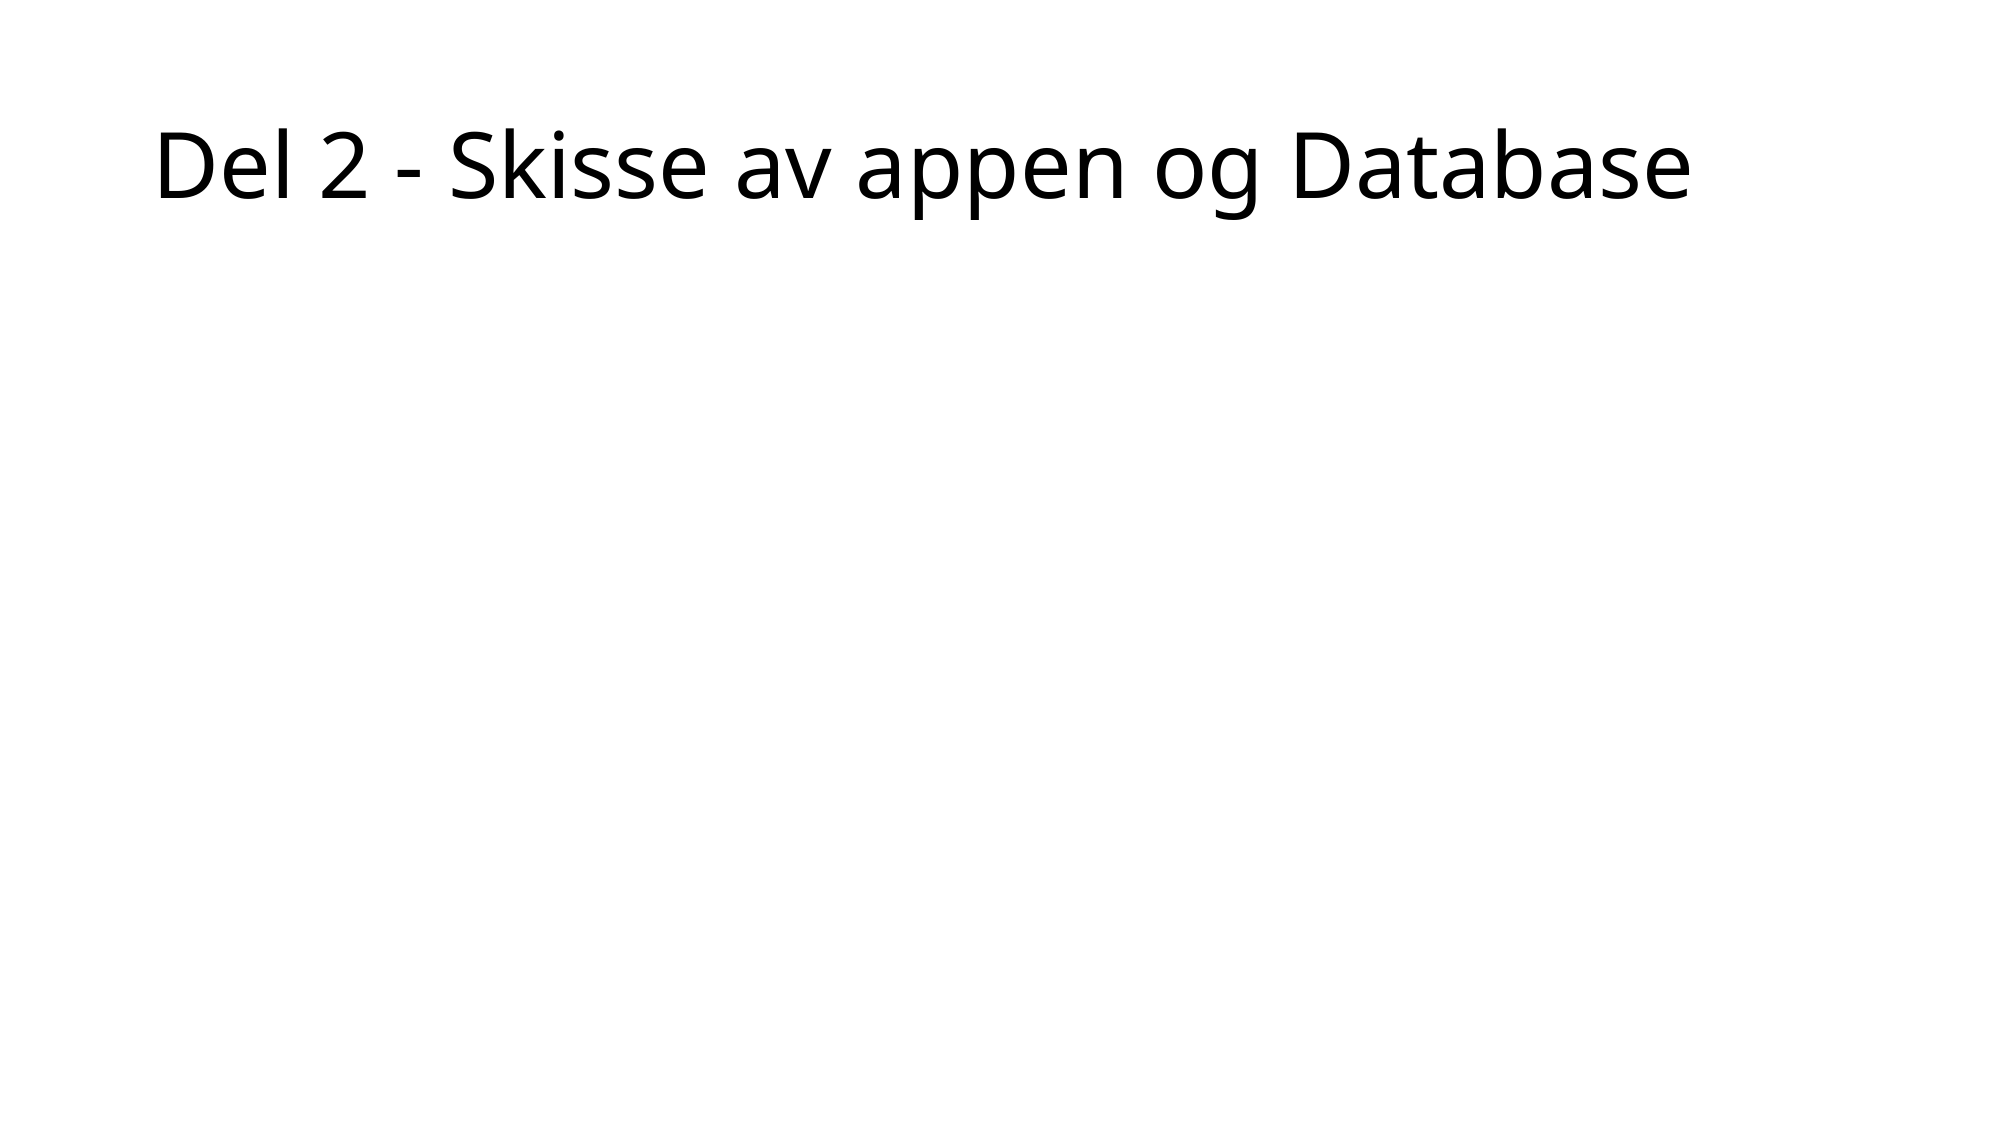

# Del 2 - Skisse av appen og Database